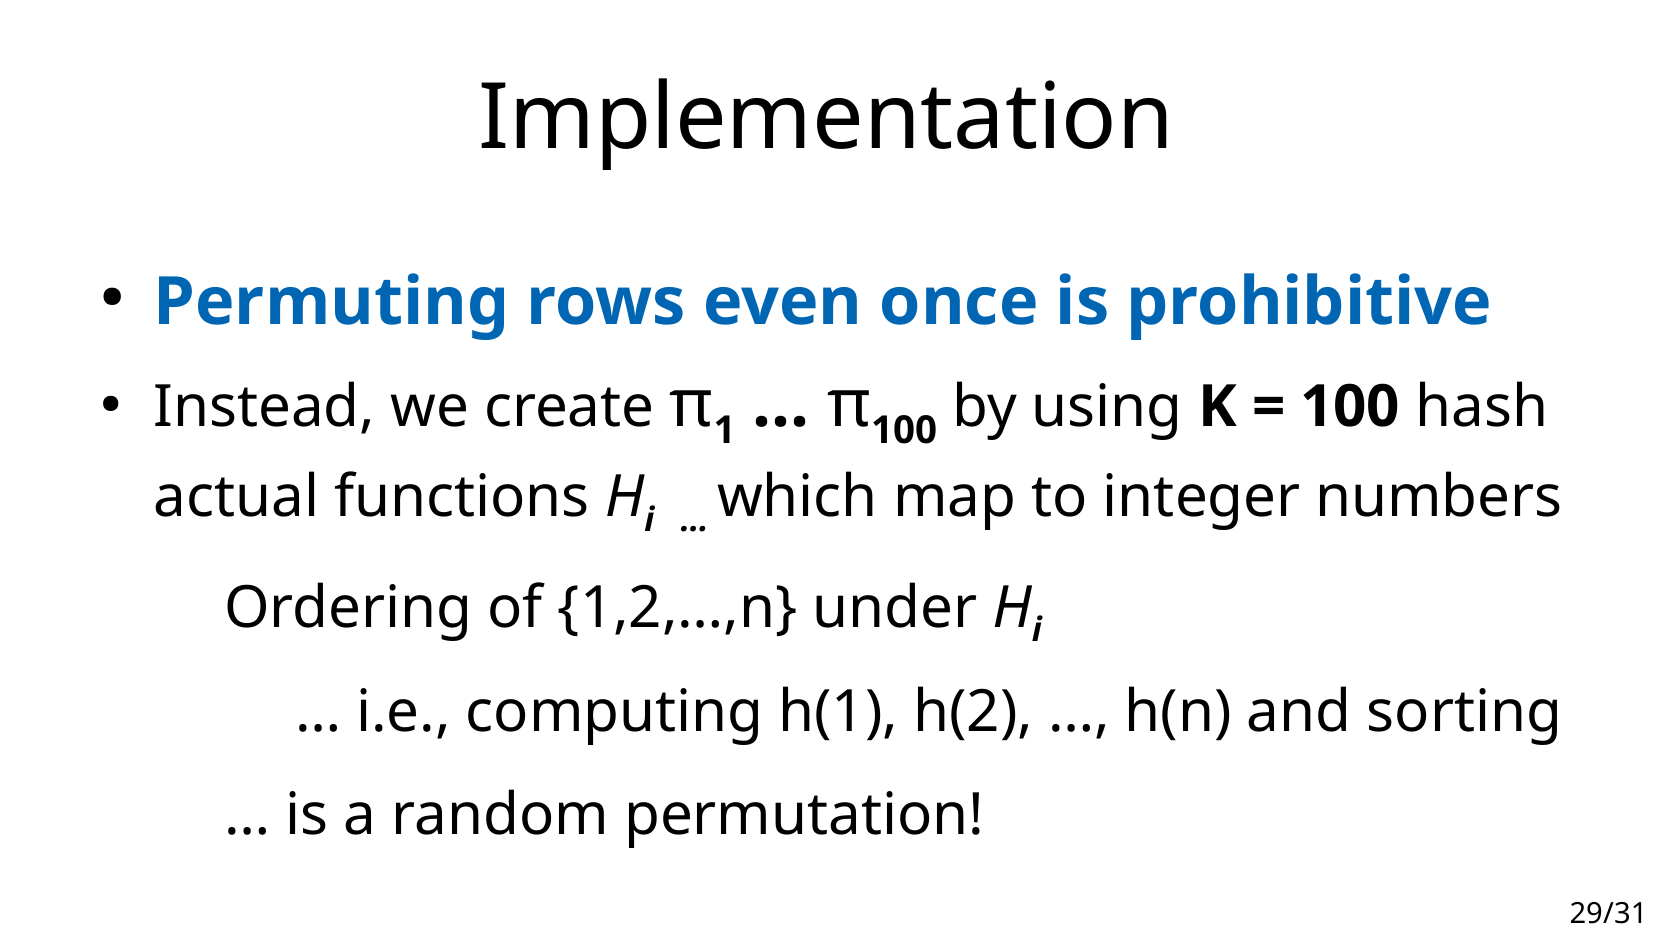

# Implementation
Permuting rows even once is prohibitive
Instead, we create π1 … π100 by using K = 100 hash actual functions Hi … which map to integer numbers
Ordering of {1,2,…,n} under Hi
… i.e., computing h(1), h(2), …, h(n) and sorting
… is a random permutation!
29